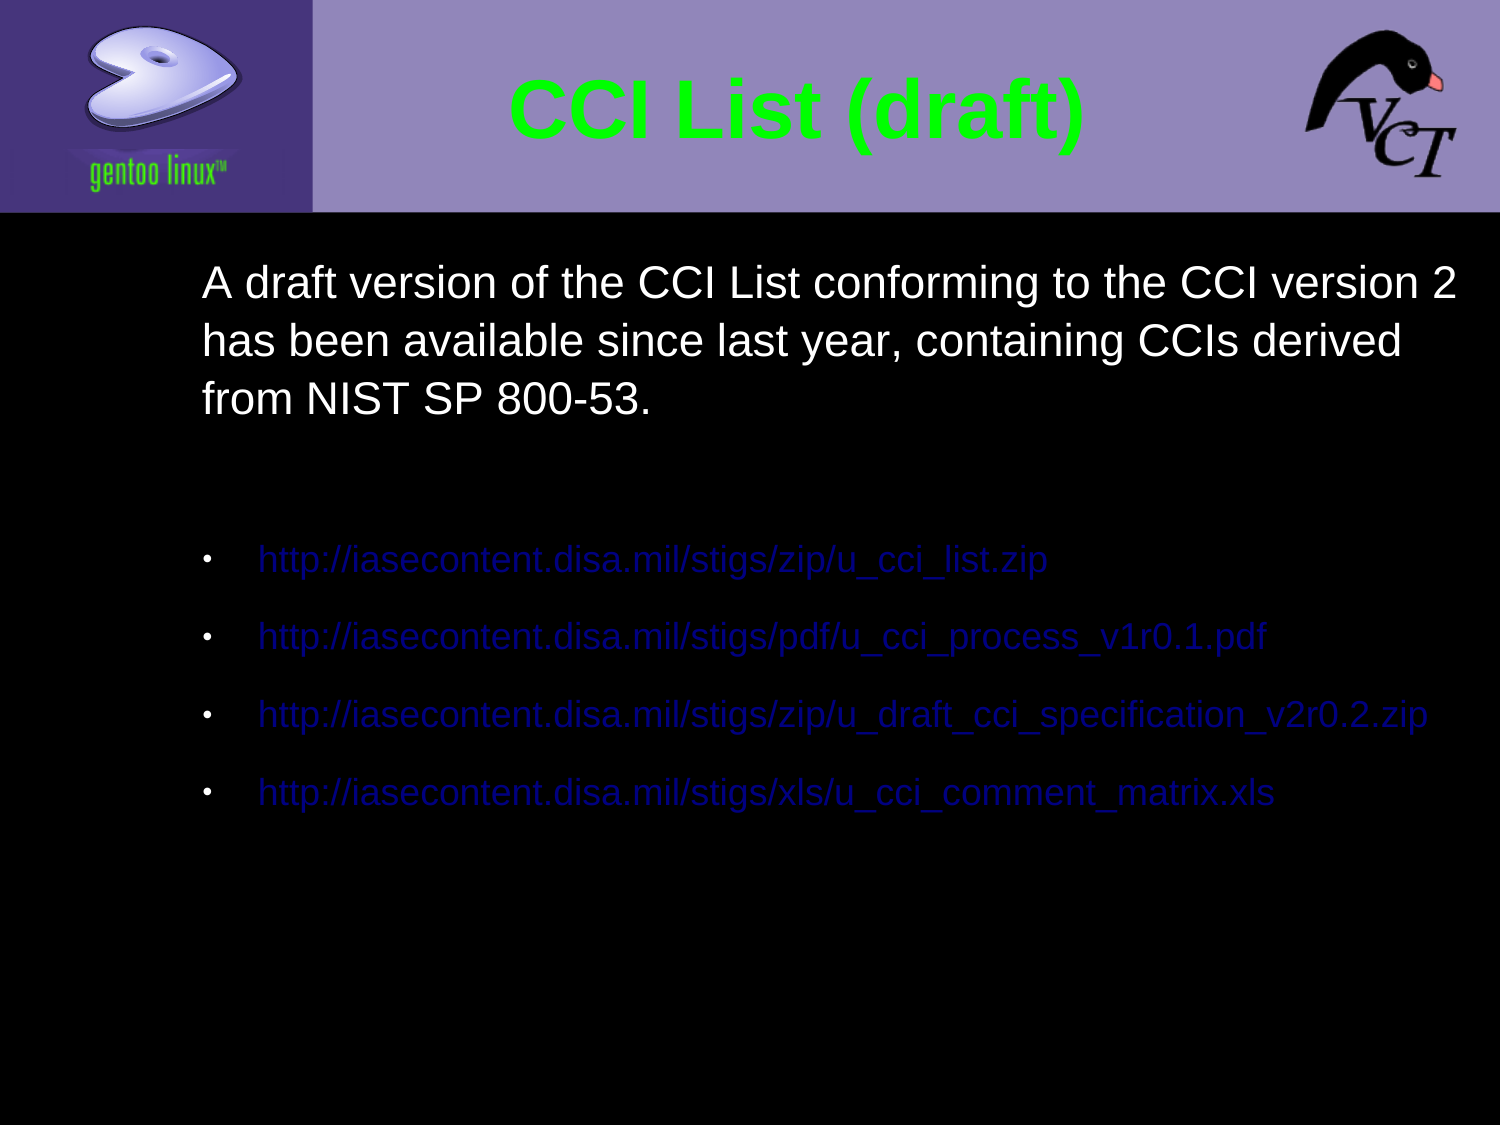

# CCI List (draft)
A draft version of the CCI List conforming to the CCI version 2 has been available since last year, containing CCIs derived from NIST SP 800-53.
http://iasecontent.disa.mil/stigs/zip/u_cci_list.zip
http://iasecontent.disa.mil/stigs/pdf/u_cci_process_v1r0.1.pdf
http://iasecontent.disa.mil/stigs/zip/u_draft_cci_specification_v2r0.2.zip
http://iasecontent.disa.mil/stigs/xls/u_cci_comment_matrix.xls